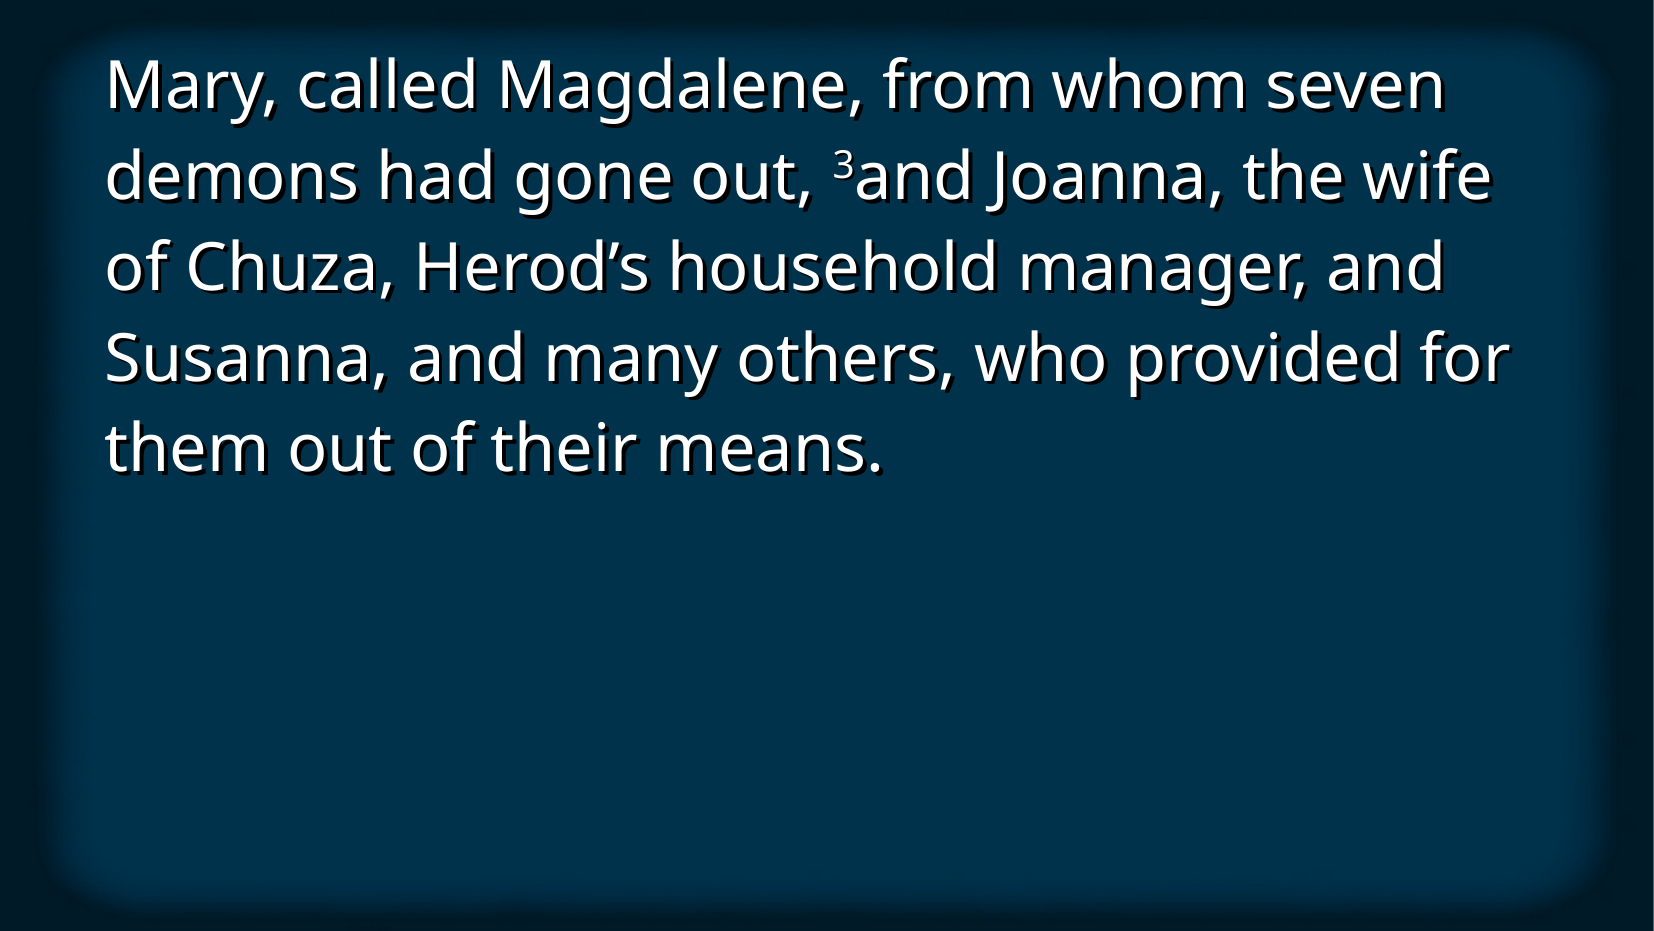

Mary, called Magdalene, from whom seven demons had gone out, 3and Joanna, the wife of Chuza, Herod’s household manager, and Susanna, and many others, who provided for them out of their means.